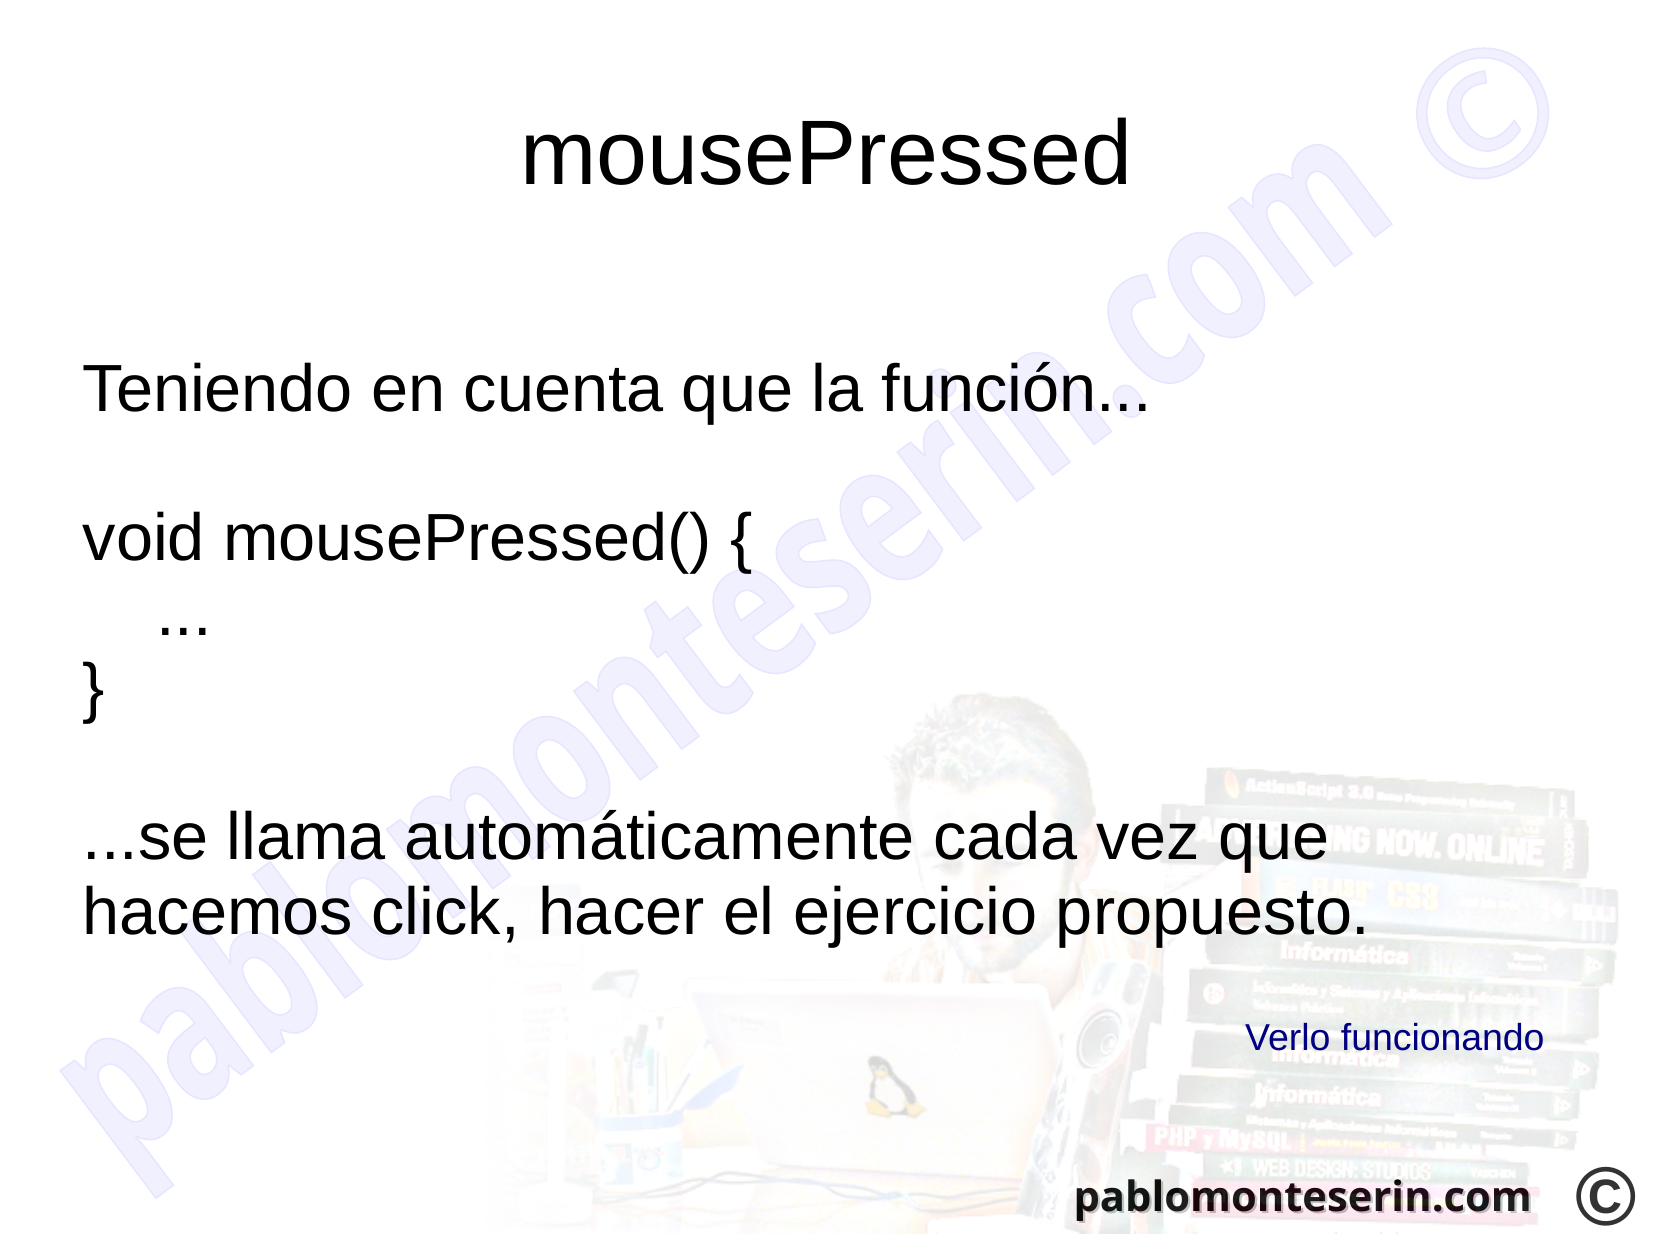

# mousePressed
Teniendo en cuenta que la función...
void mousePressed() {
	...
}
...se llama automáticamente cada vez que hacemos click, hacer el ejercicio propuesto.
Verlo funcionando